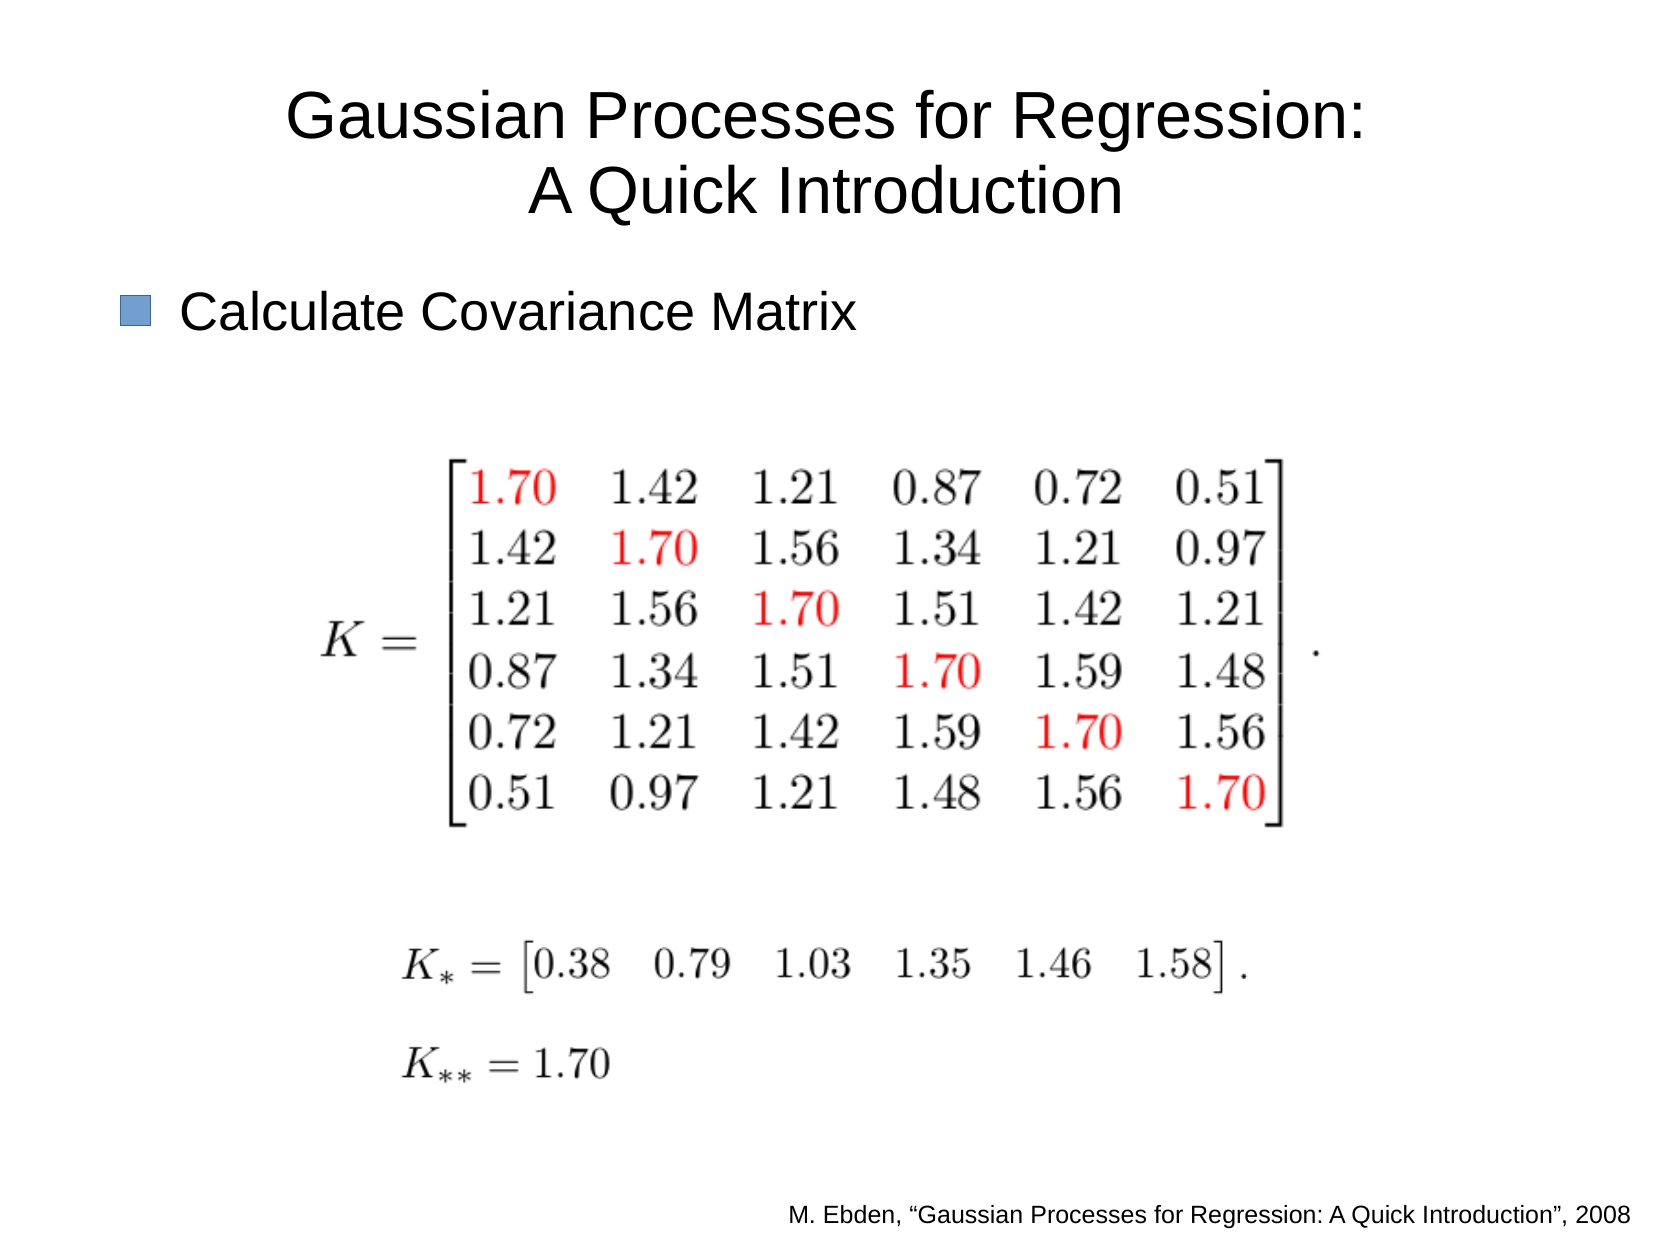

# Gaussian Processes for Regression: A Quick Introduction
Calculate Covariance Matrix
M. Ebden, “Gaussian Processes for Regression: A Quick Introduction”, 2008